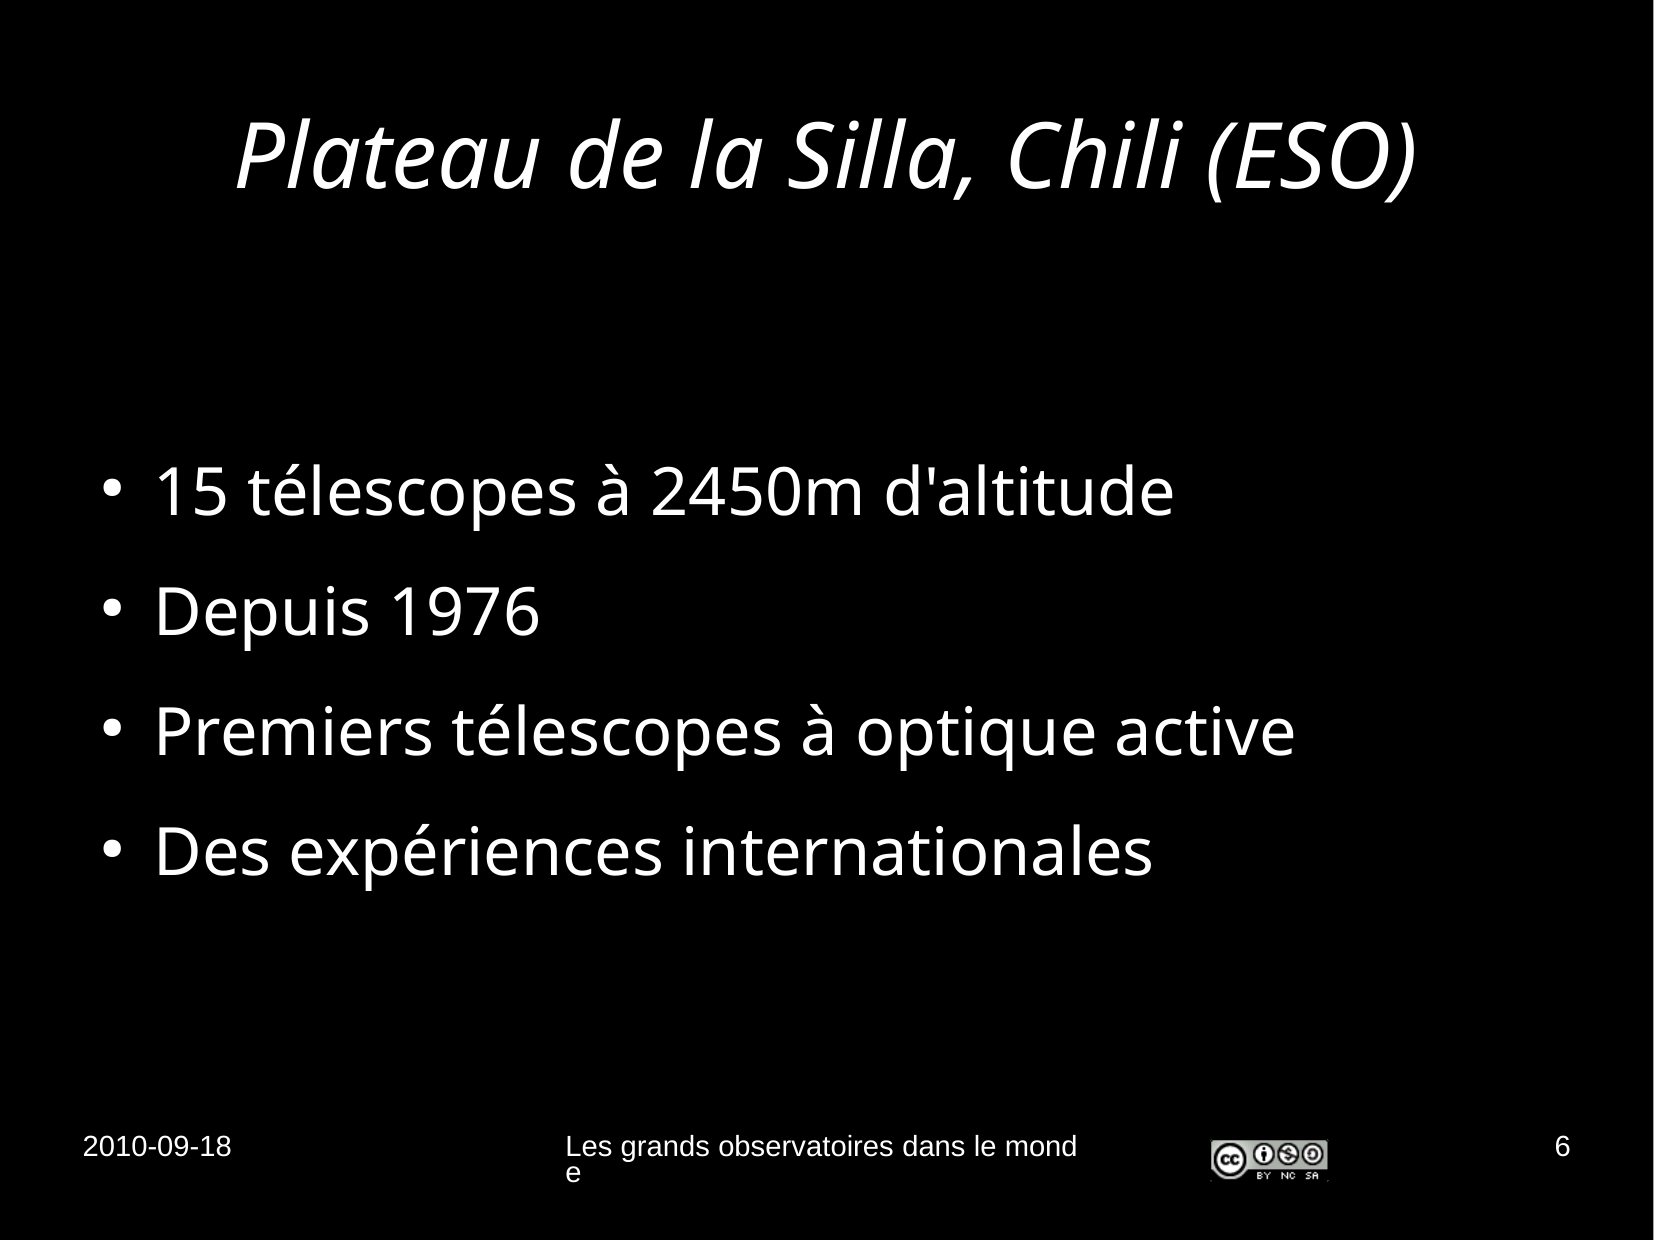

# Plateau de la Silla, Chili (ESO)
15 télescopes à 2450m d'altitude
Depuis 1976
Premiers télescopes à optique active
Des expériences internationales
2010-09-18
Les grands observatoires dans le monde
6